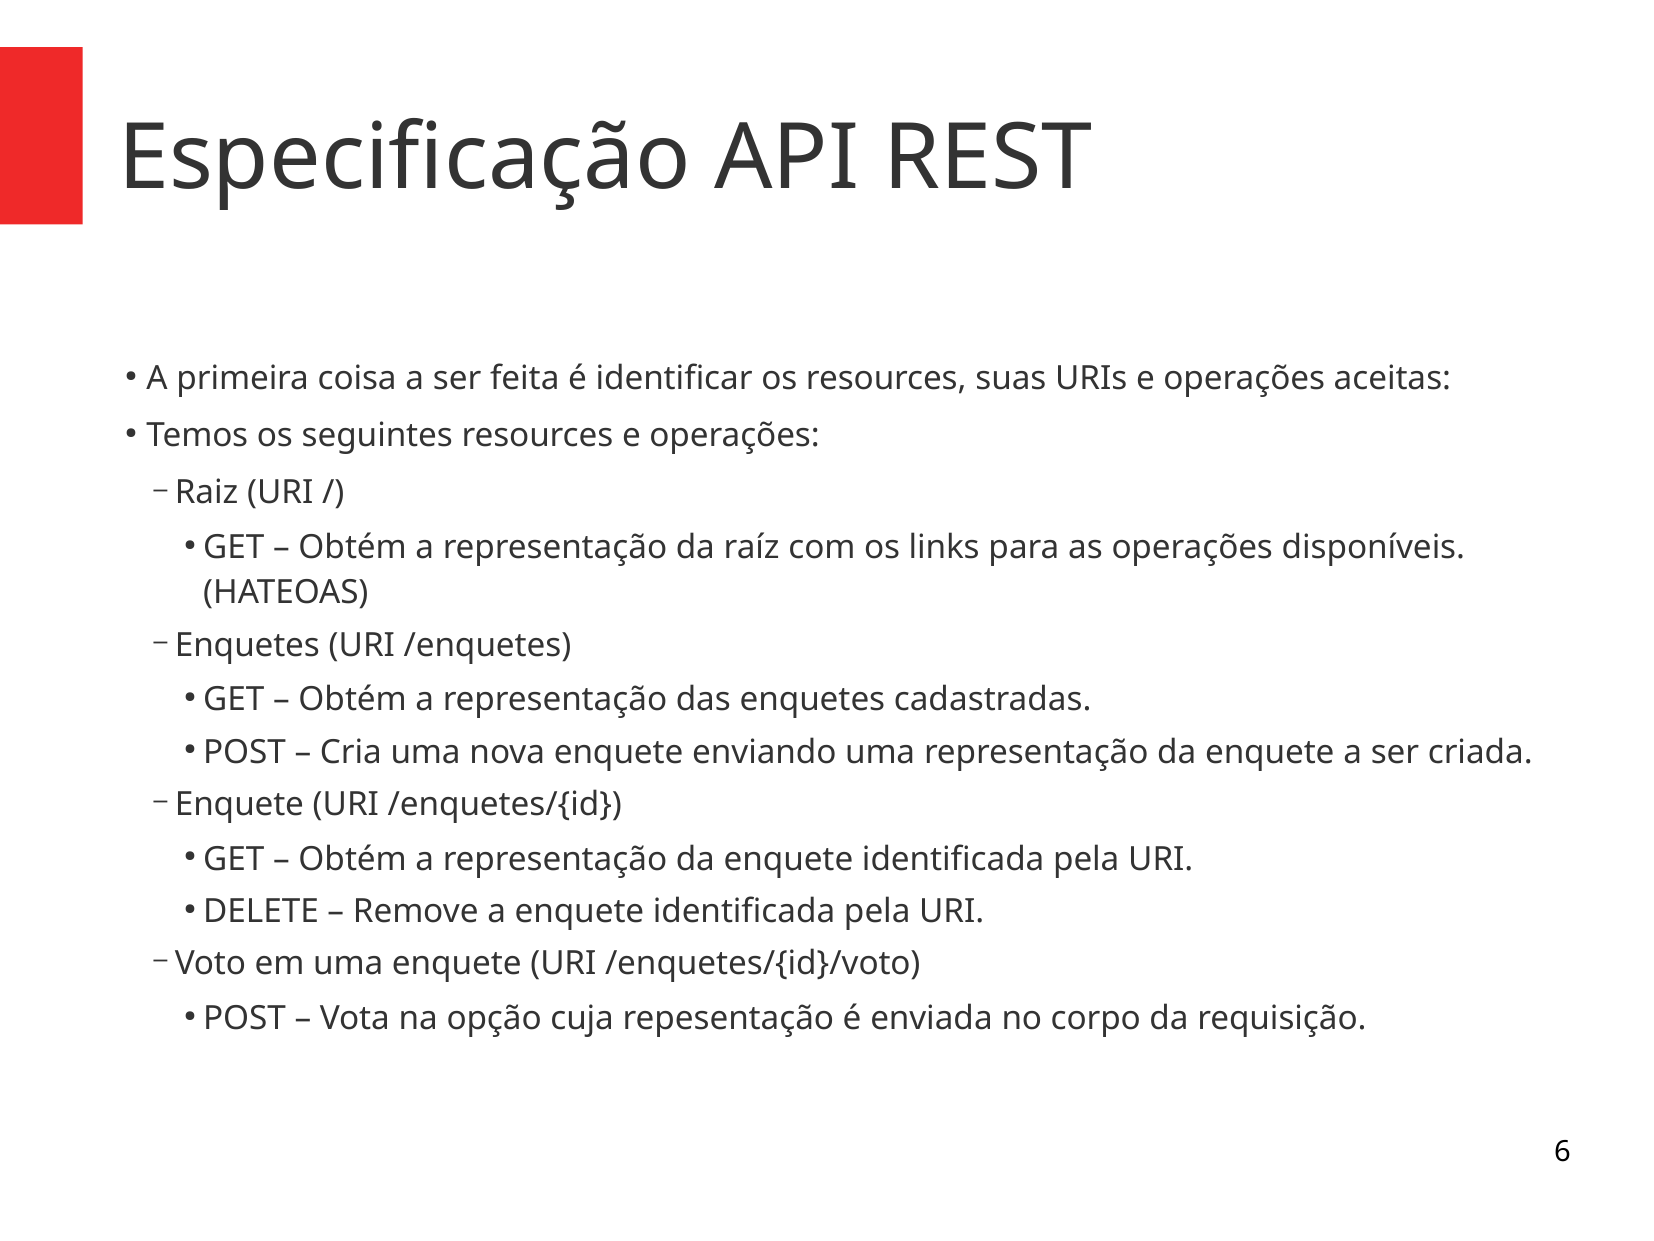

# Especificação API REST
A primeira coisa a ser feita é identificar os resources, suas URIs e operações aceitas:
Temos os seguintes resources e operações:
Raiz (URI /)
GET – Obtém a representação da raíz com os links para as operações disponíveis. (HATEOAS)
Enquetes (URI /enquetes)
GET – Obtém a representação das enquetes cadastradas.
POST – Cria uma nova enquete enviando uma representação da enquete a ser criada.
Enquete (URI /enquetes/{id})
GET – Obtém a representação da enquete identificada pela URI.
DELETE – Remove a enquete identificada pela URI.
Voto em uma enquete (URI /enquetes/{id}/voto)
POST – Vota na opção cuja repesentação é enviada no corpo da requisição.
6